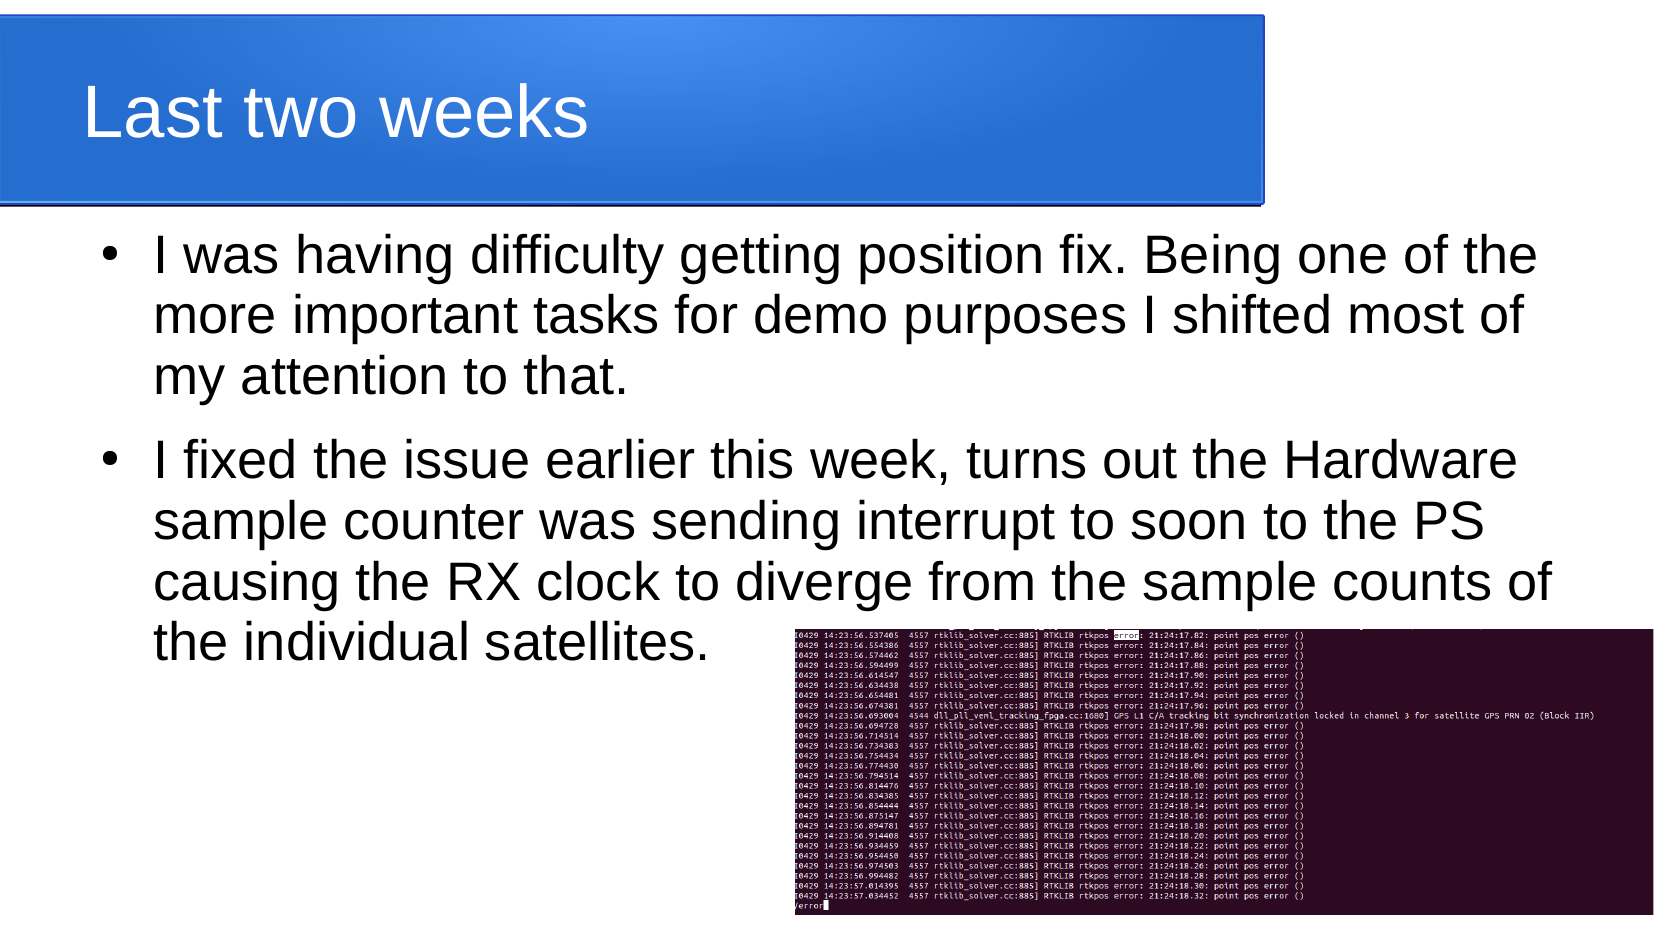

# Last two weeks
I was having difficulty getting position fix. Being one of the more important tasks for demo purposes I shifted most of my attention to that.
I fixed the issue earlier this week, turns out the Hardware sample counter was sending interrupt to soon to the PS causing the RX clock to diverge from the sample counts of the individual satellites.